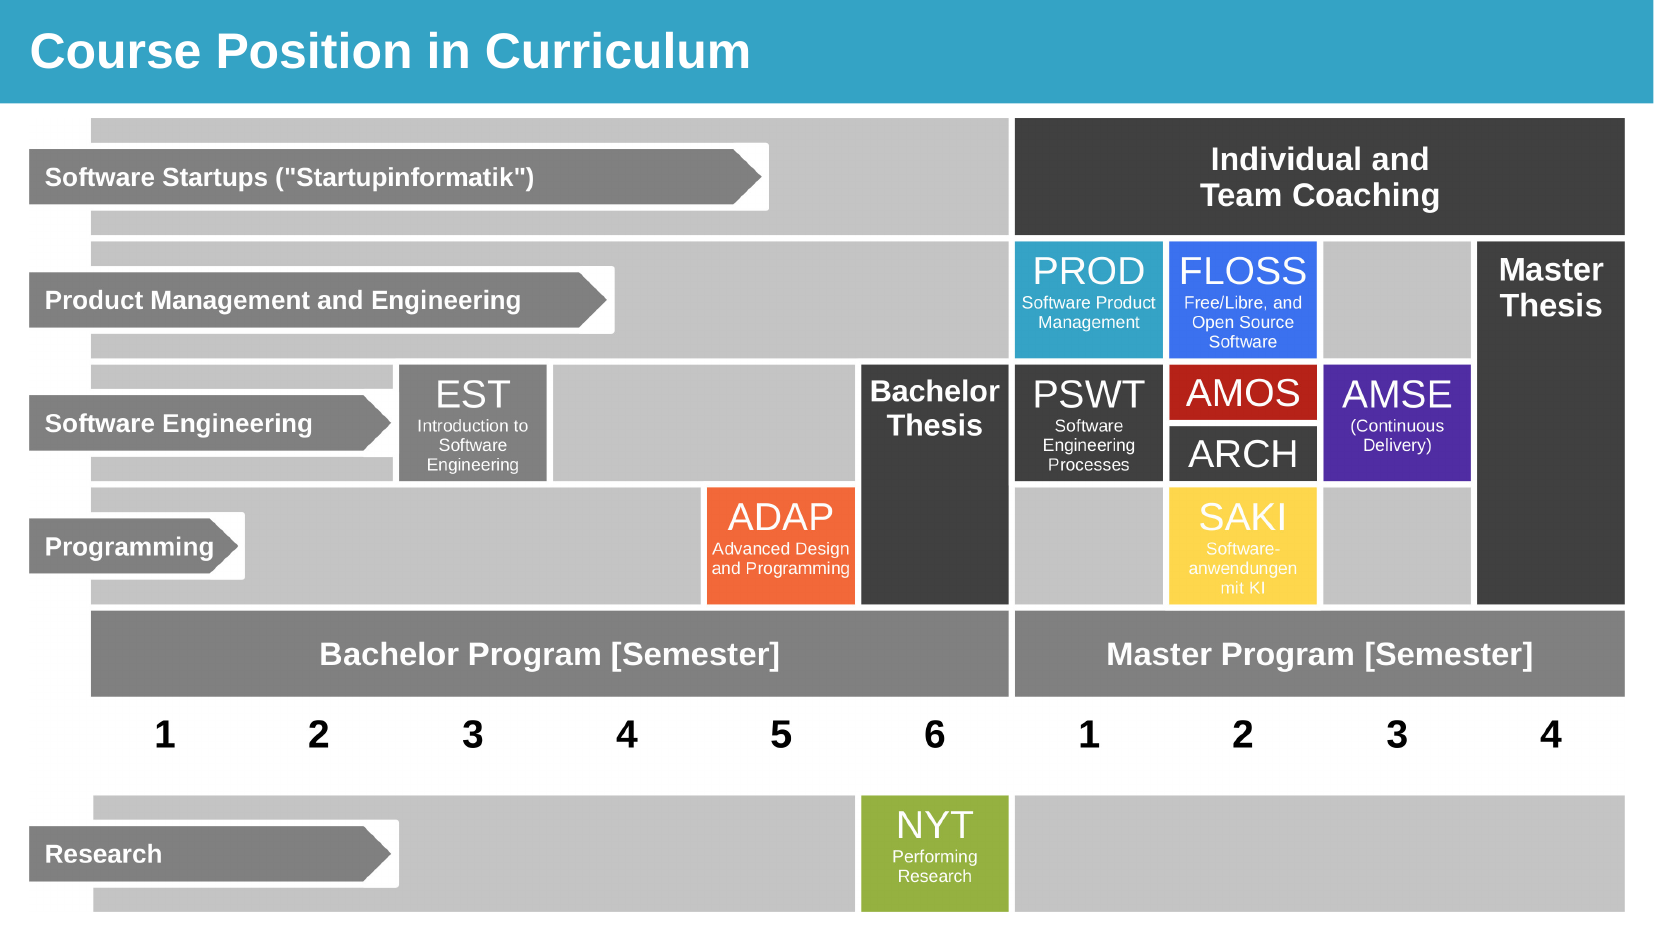

# Course Position in Curriculum
Software Product Management
6
© 2019 Dirk Riehle - Some Rights Reserved